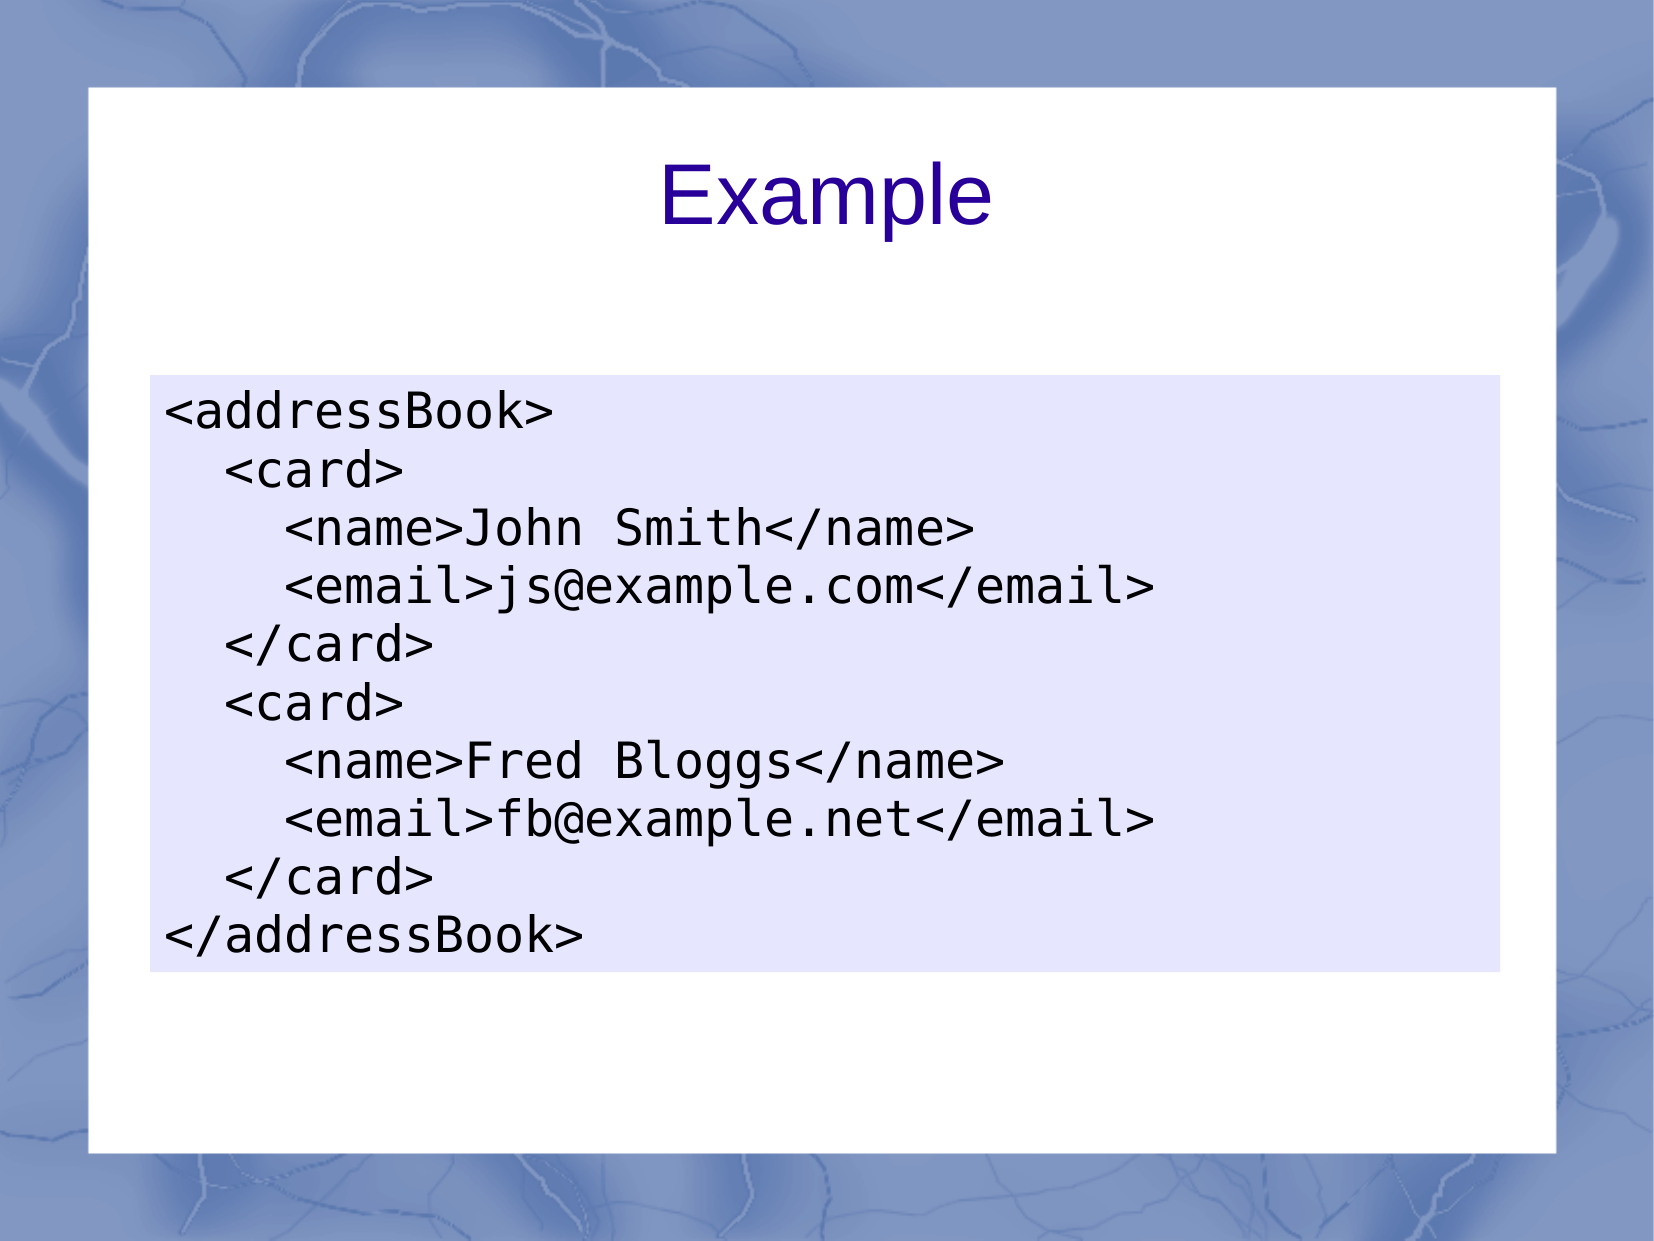

# Example
<addressBook>
 <card>
 <name>John Smith</name>
 <email>js@example.com</email>
 </card>
 <card>
 <name>Fred Bloggs</name>
 <email>fb@example.net</email>
 </card>
</addressBook>